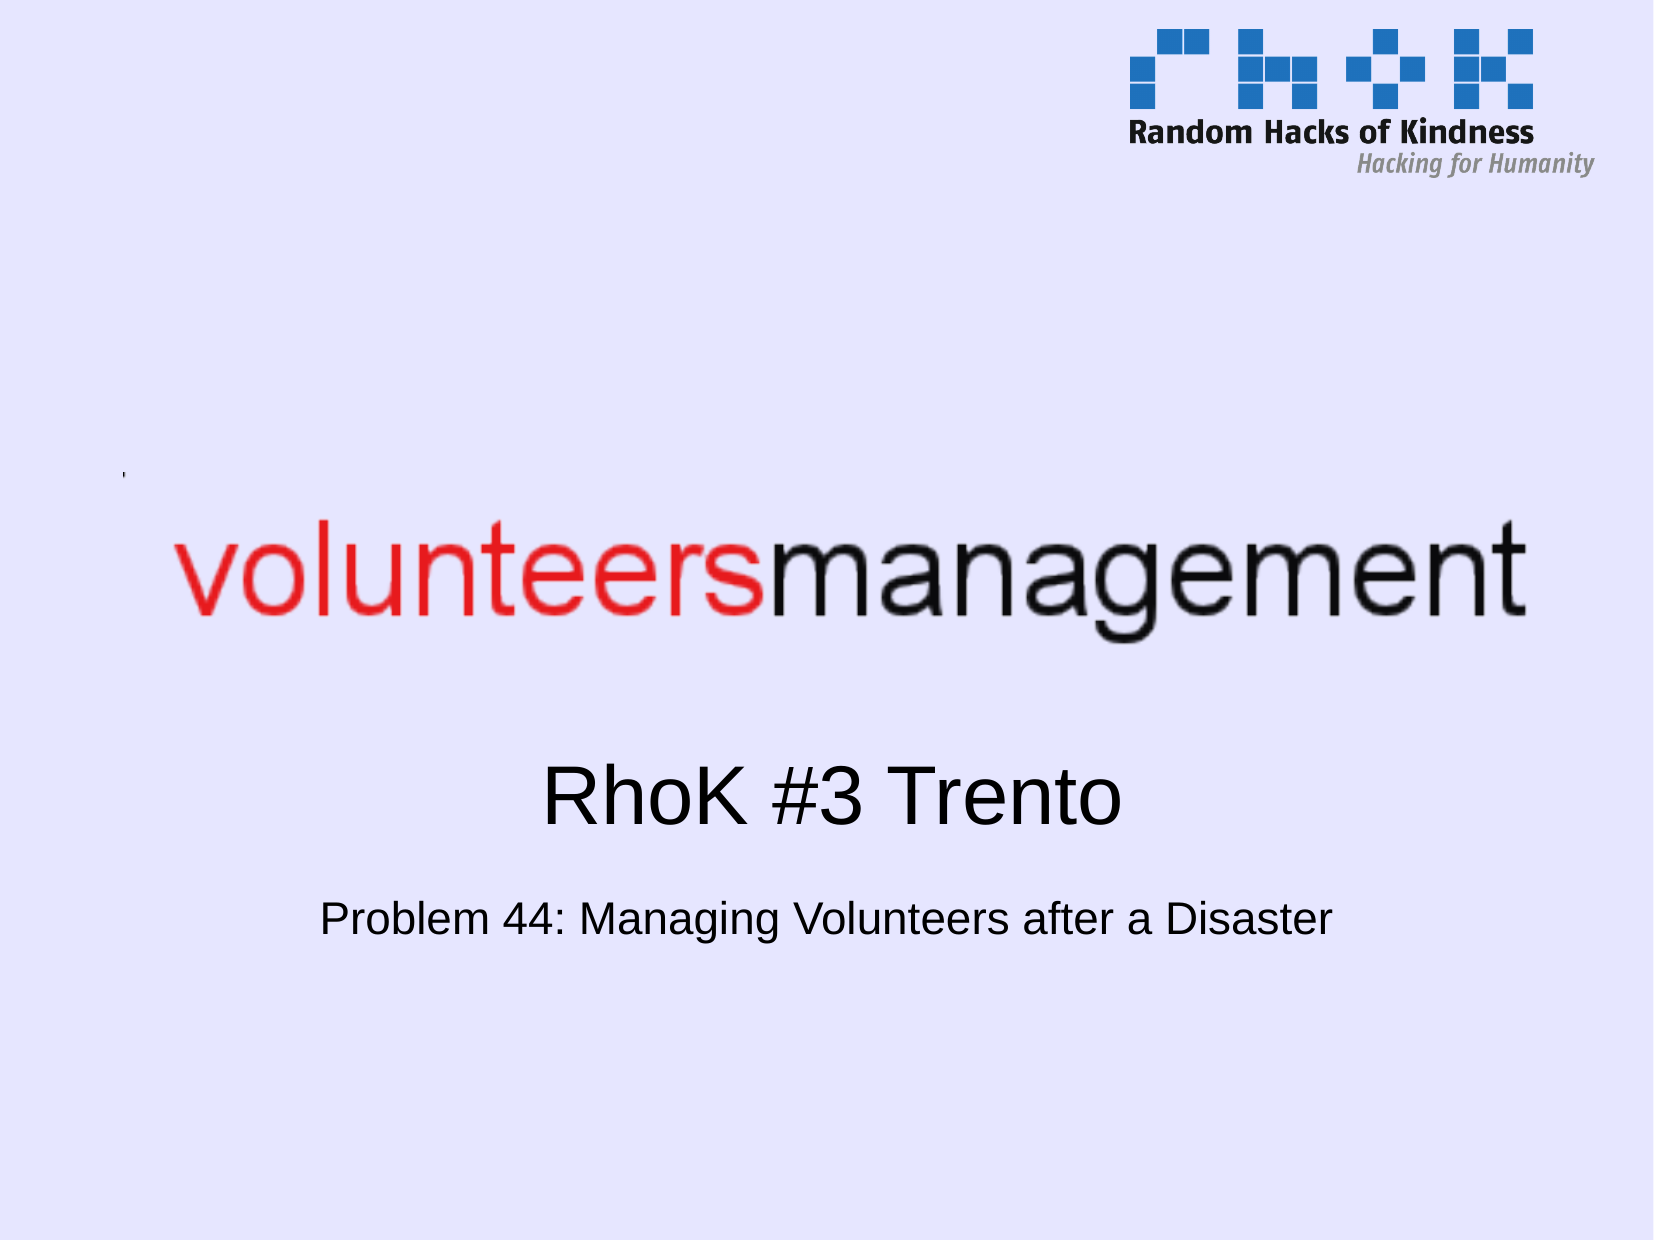

# RhoK #3 Trento
Problem 44: Managing Volunteers after a Disaster